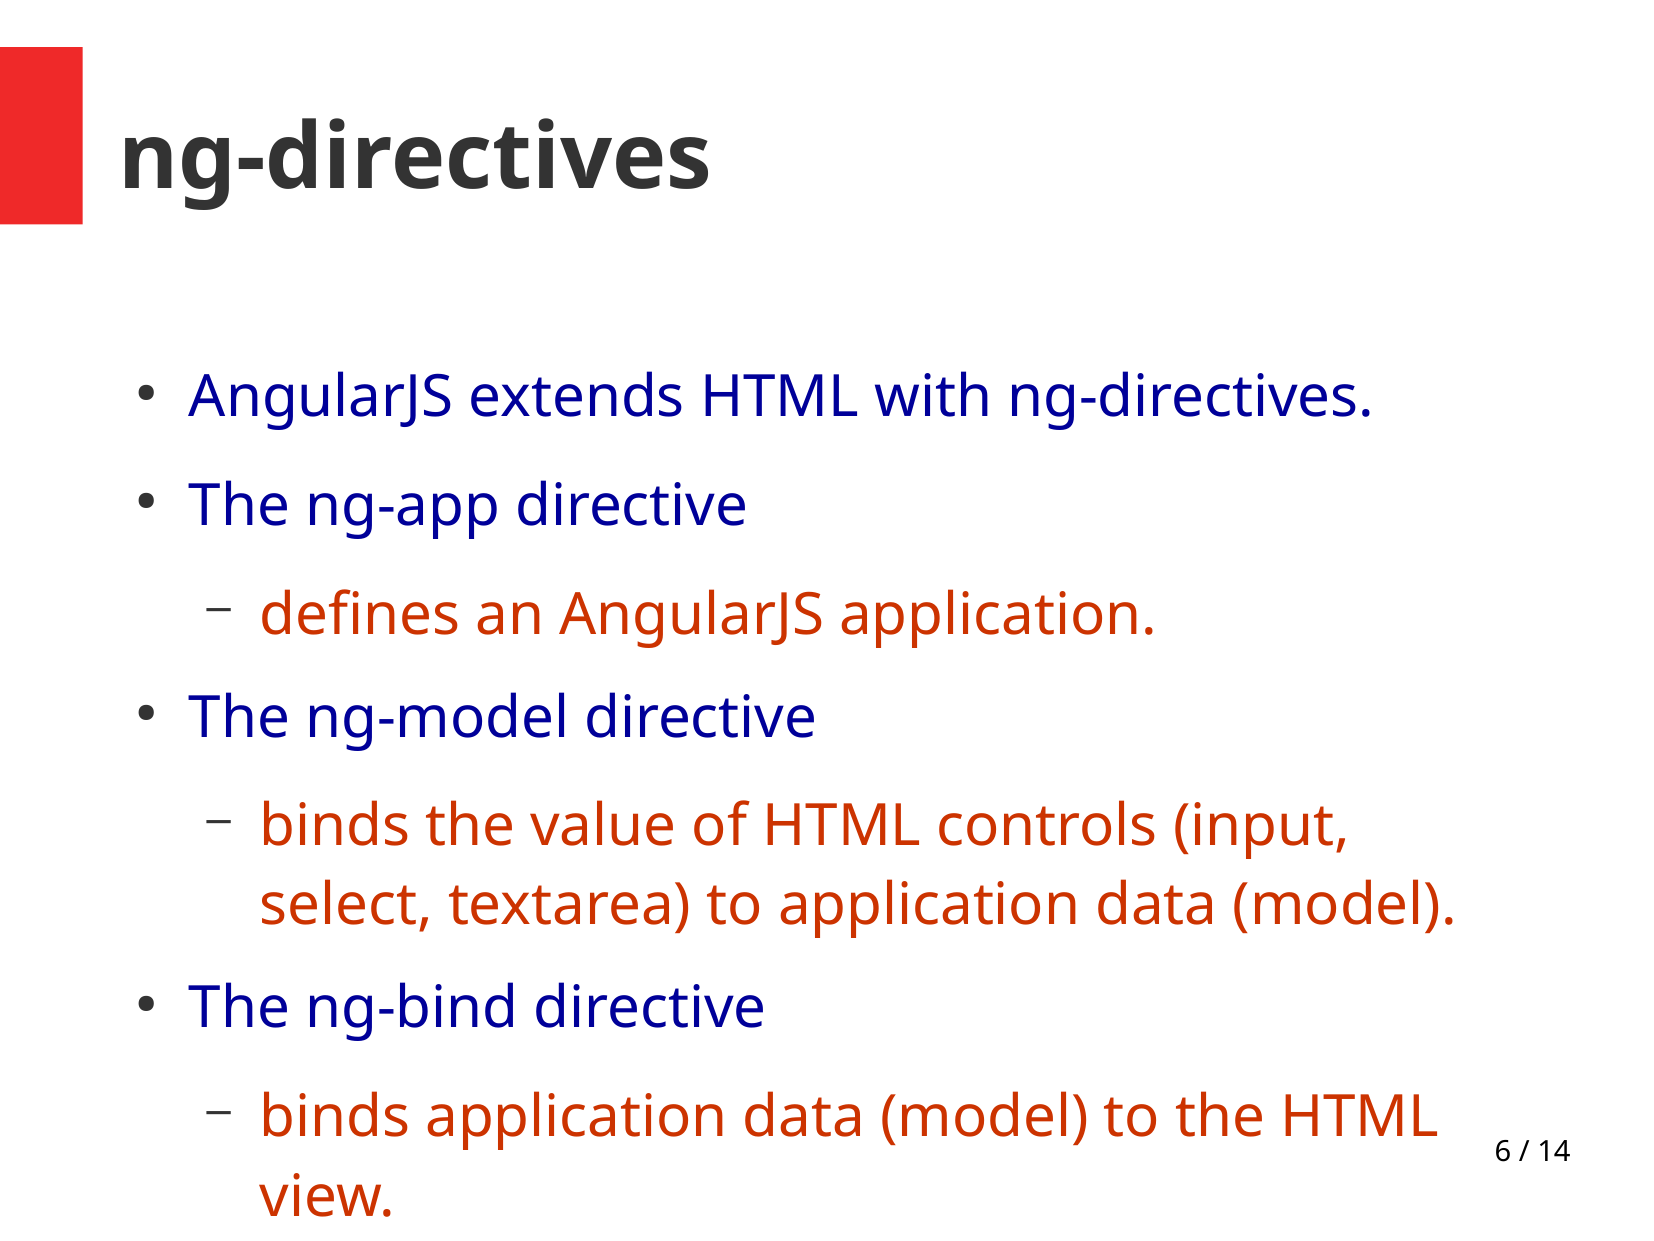

# ng-directives
AngularJS extends HTML with ng-directives.
The ng-app directive
defines an AngularJS application.
The ng-model directive
binds the value of HTML controls (input, select, textarea) to application data (model).
The ng-bind directive
binds application data (model) to the HTML view.
Example: 1-angular.html
6